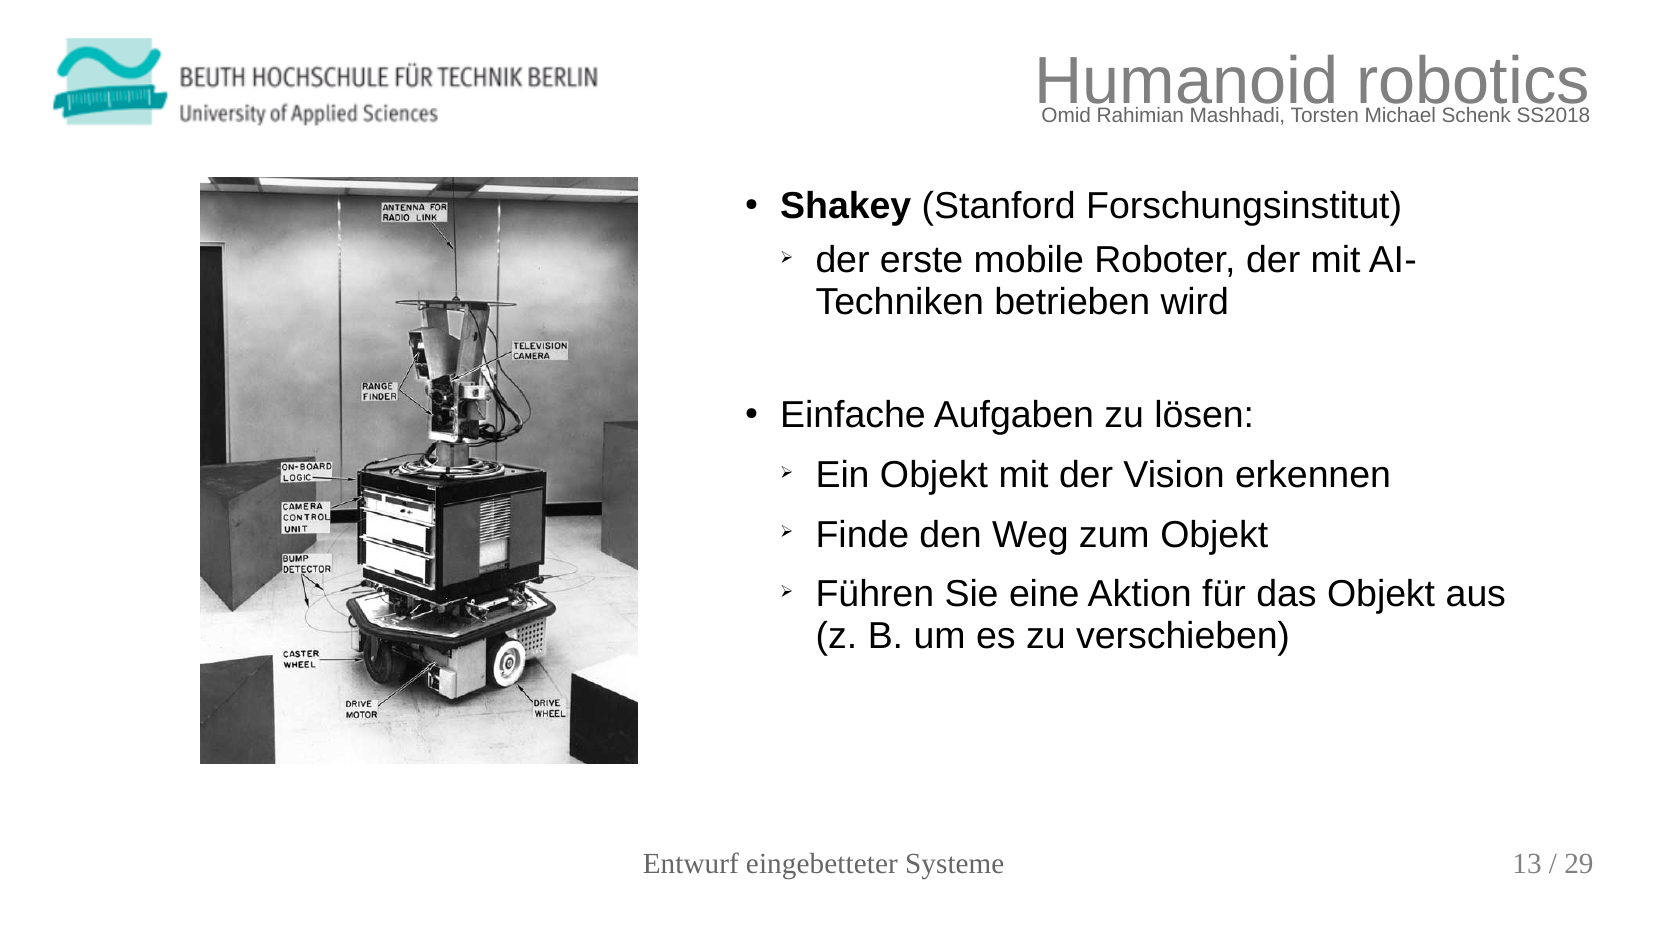

#
Humanoid robotics
Omid Rahimian Mashhadi, Torsten Michael Schenk SS2018
Shakey (Stanford Forschungsinstitut)
der erste mobile Roboter, der mit AI-Techniken betrieben wird
Einfache Aufgaben zu lösen:
Ein Objekt mit der Vision erkennen
Finde den Weg zum Objekt
Führen Sie eine Aktion für das Objekt aus (z. B. um es zu verschieben)
 / 29
Entwurf eingebetteter Systeme
13